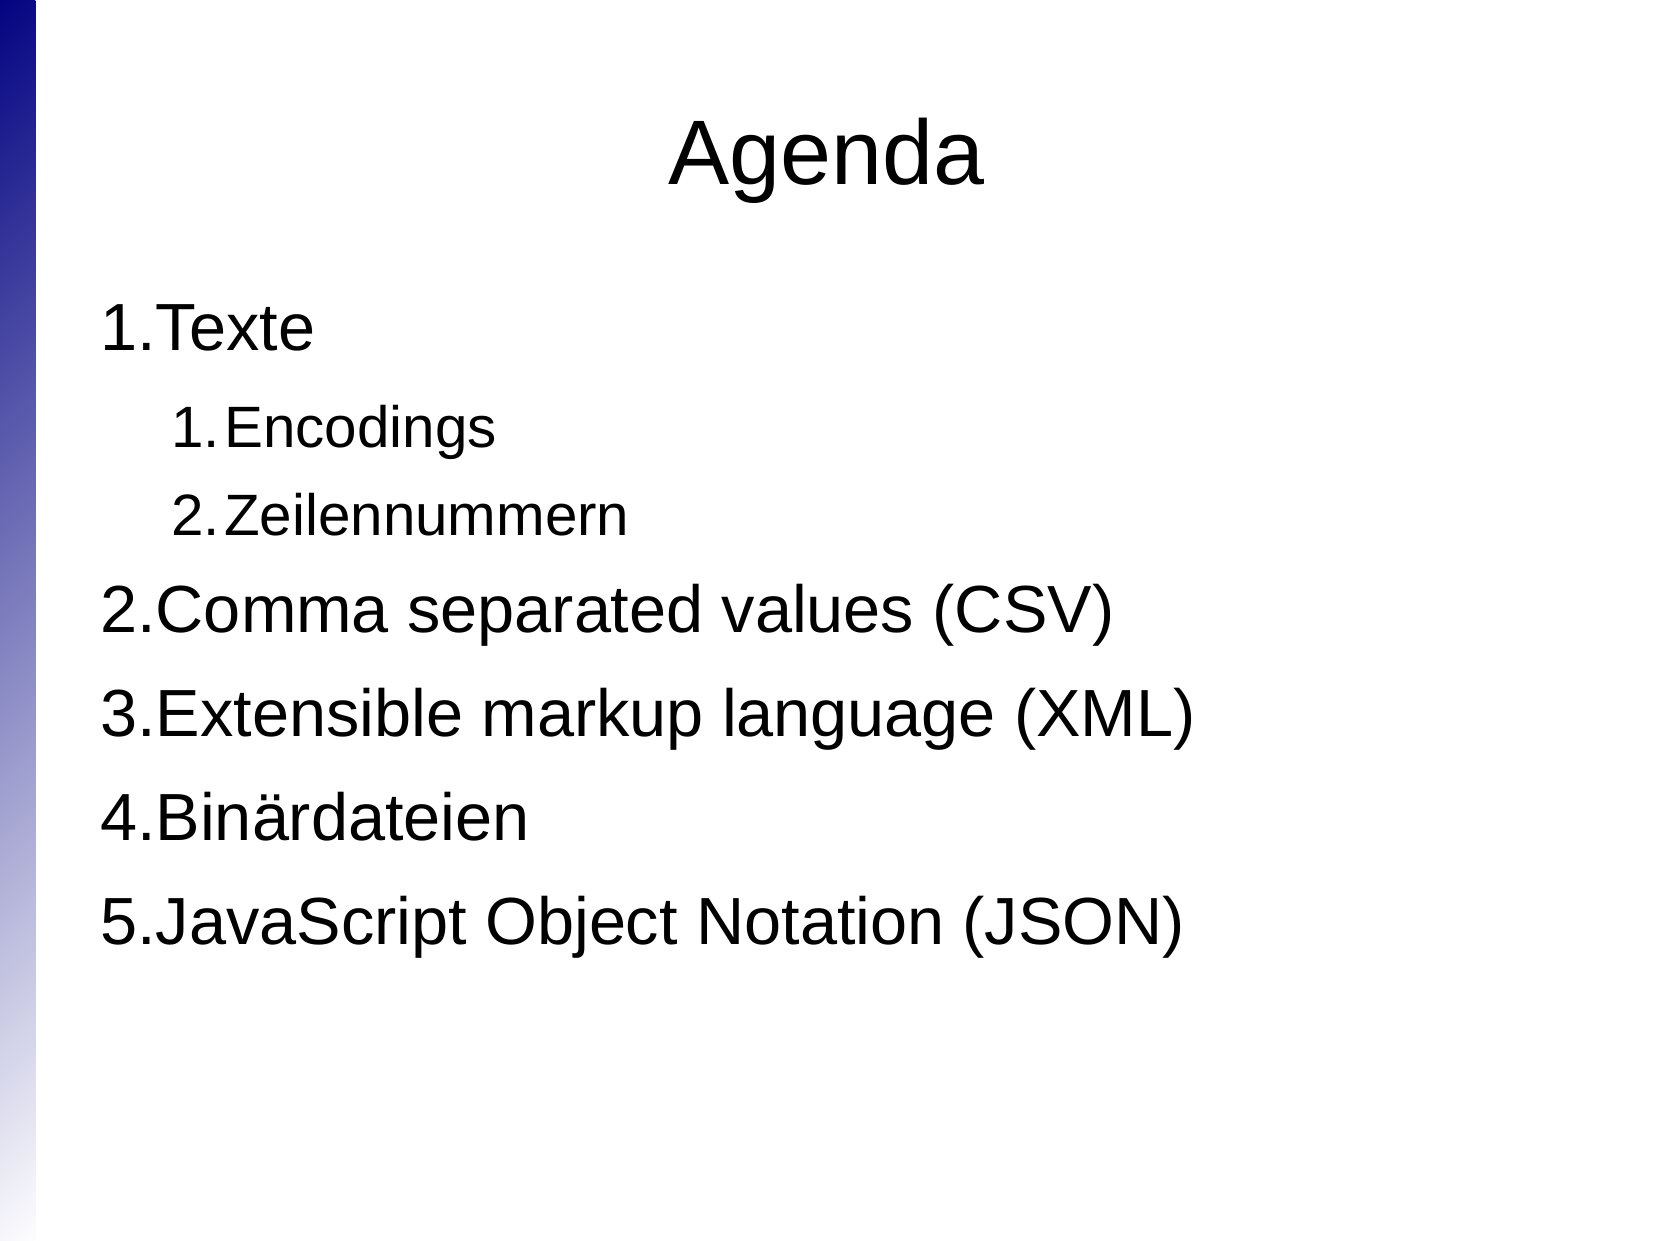

# Agenda
Texte
Encodings
Zeilennummern
Comma separated values (CSV)
Extensible markup language (XML)
Binärdateien
JavaScript Object Notation (JSON)